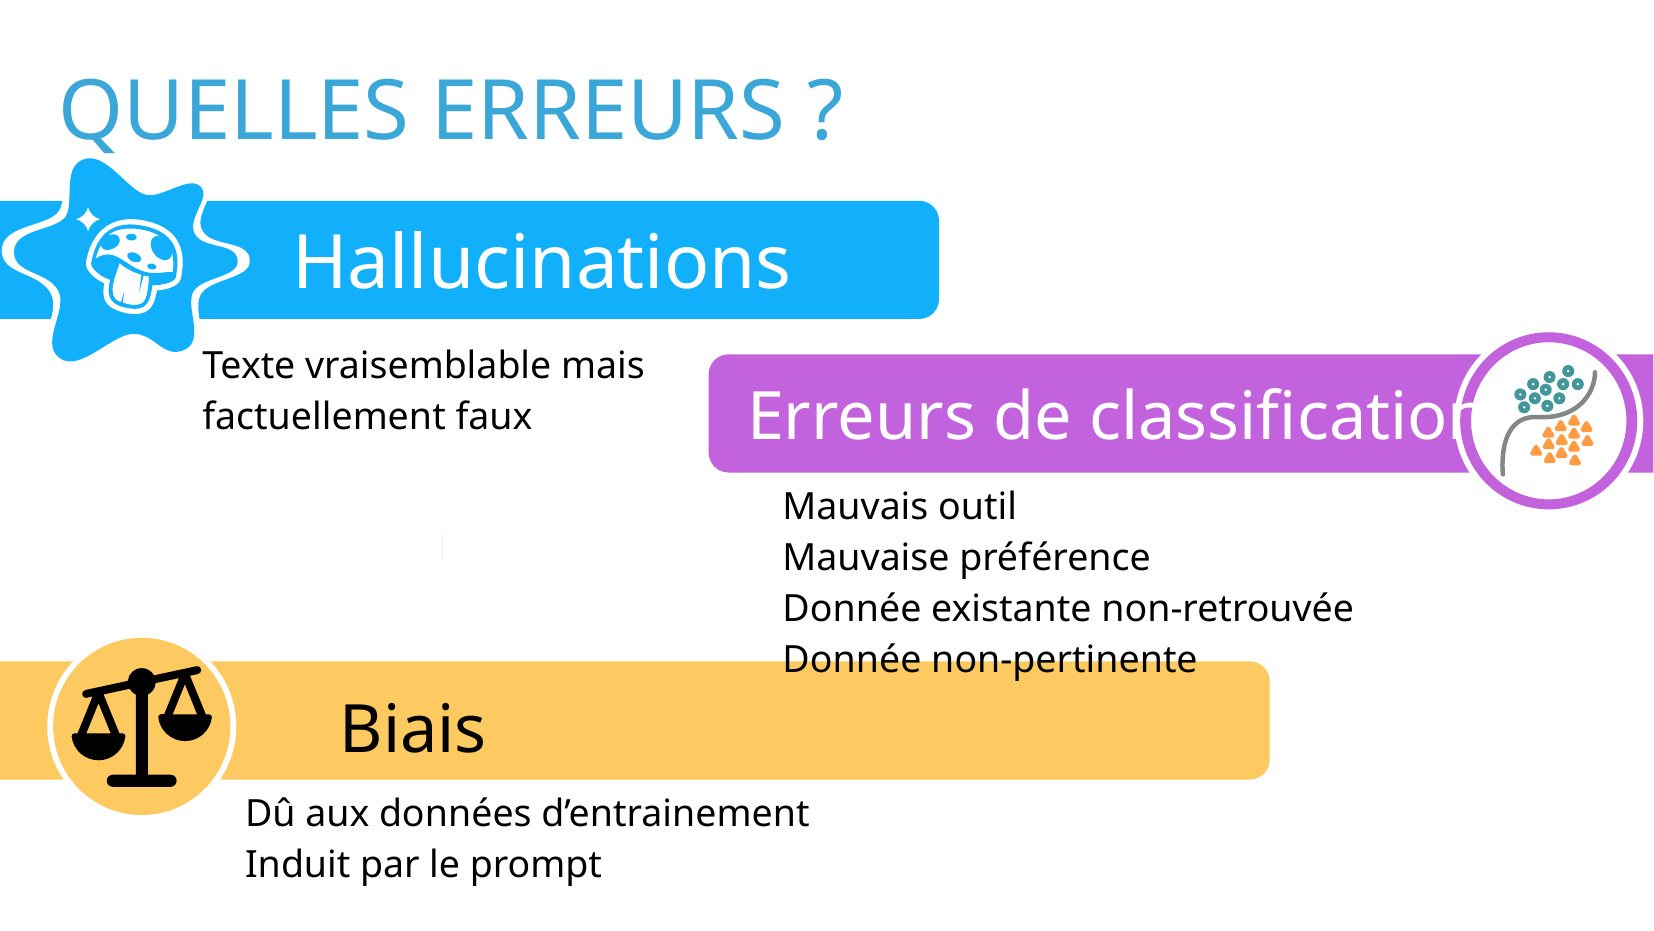

# Quelles erreurs ?
Hallucinations
Erreurs de classification
Texte vraisemblable mais factuellement faux
Mauvais outil
Mauvaise préférence
Donnée existante non-retrouvée
Donnée non-pertinente
Biais
Dû aux données d’entrainement
Induit par le prompt